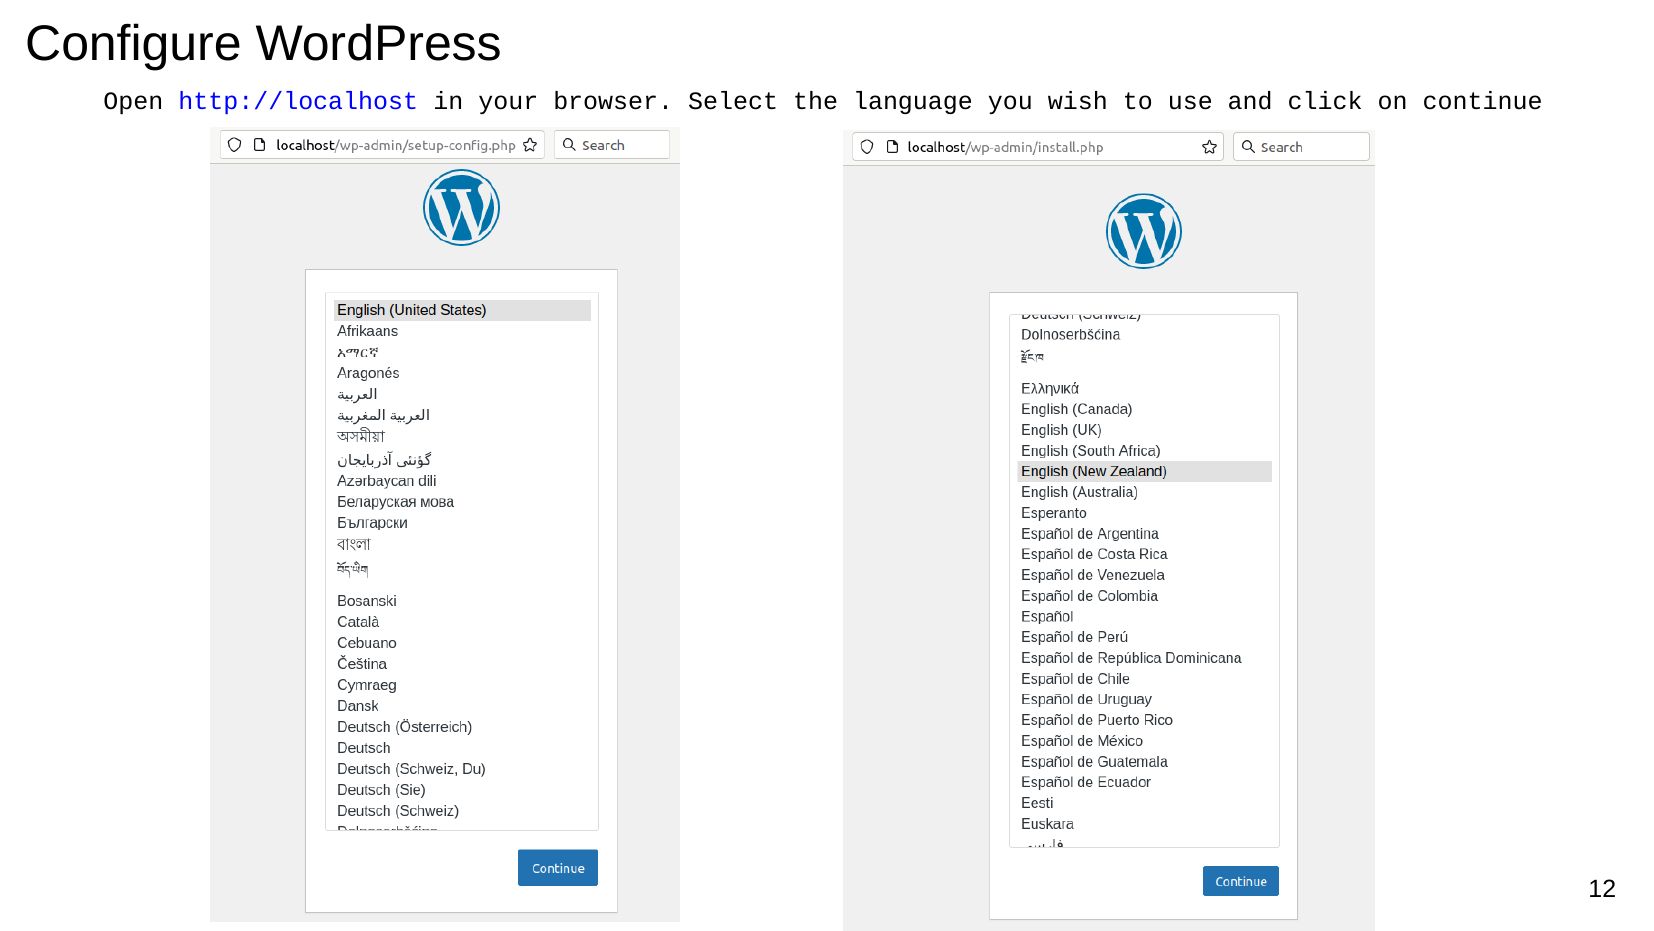

# Configure WordPress
Open http://localhost in your browser. Select the language you wish to use and click on continue